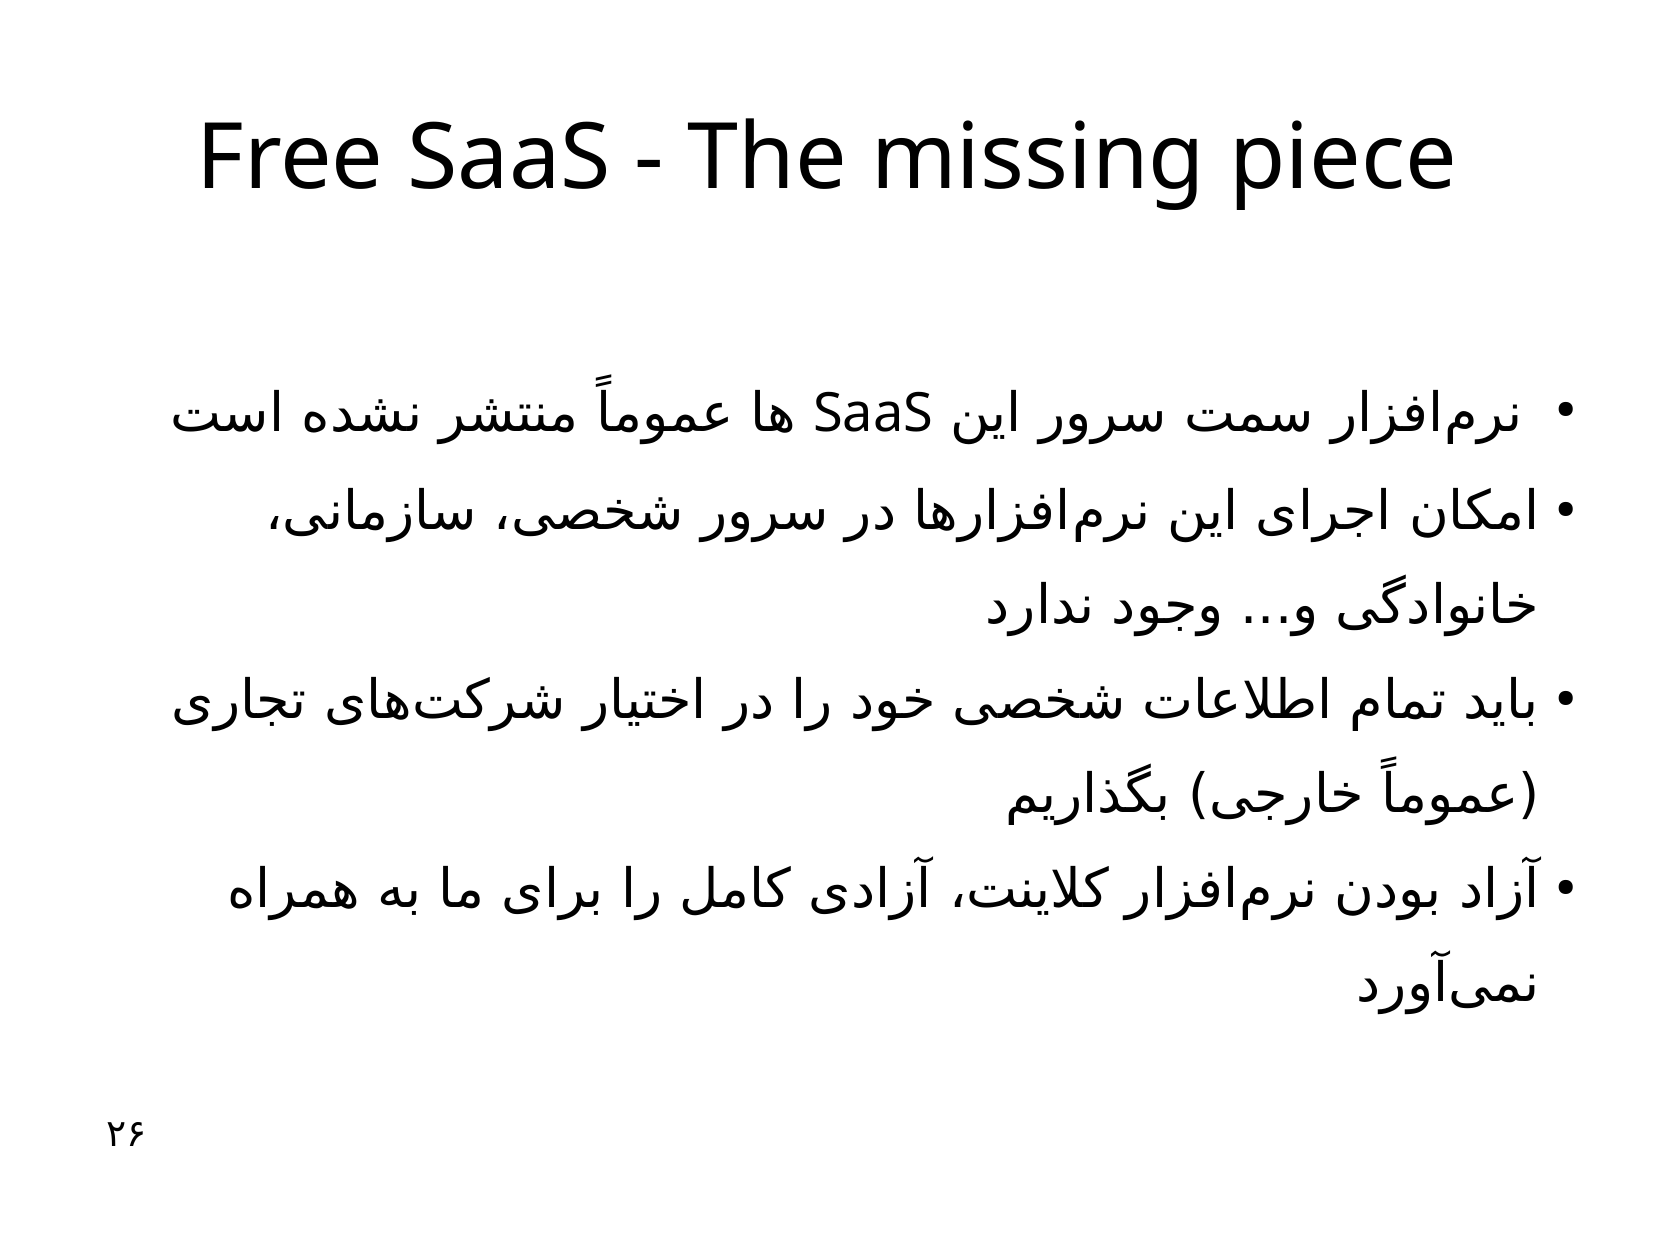

# Free SaaS - The missing piece
 نرم‌افزار سمت سرور این SaaS ها عموماً منتشر نشده است
امکان اجرای این نرم‌افزارها در سرور شخصی، سازمانی، خانوادگی و... وجود ندارد
باید تمام اطلاعات شخصی خود را در اختیار شرکت‌های تجاری (عموماً خارجی) بگذاریم
آزاد بودن نرم‌افزار کلاینت، آزادی کامل را برای ما به همراه نمی‌آورد
۲۶